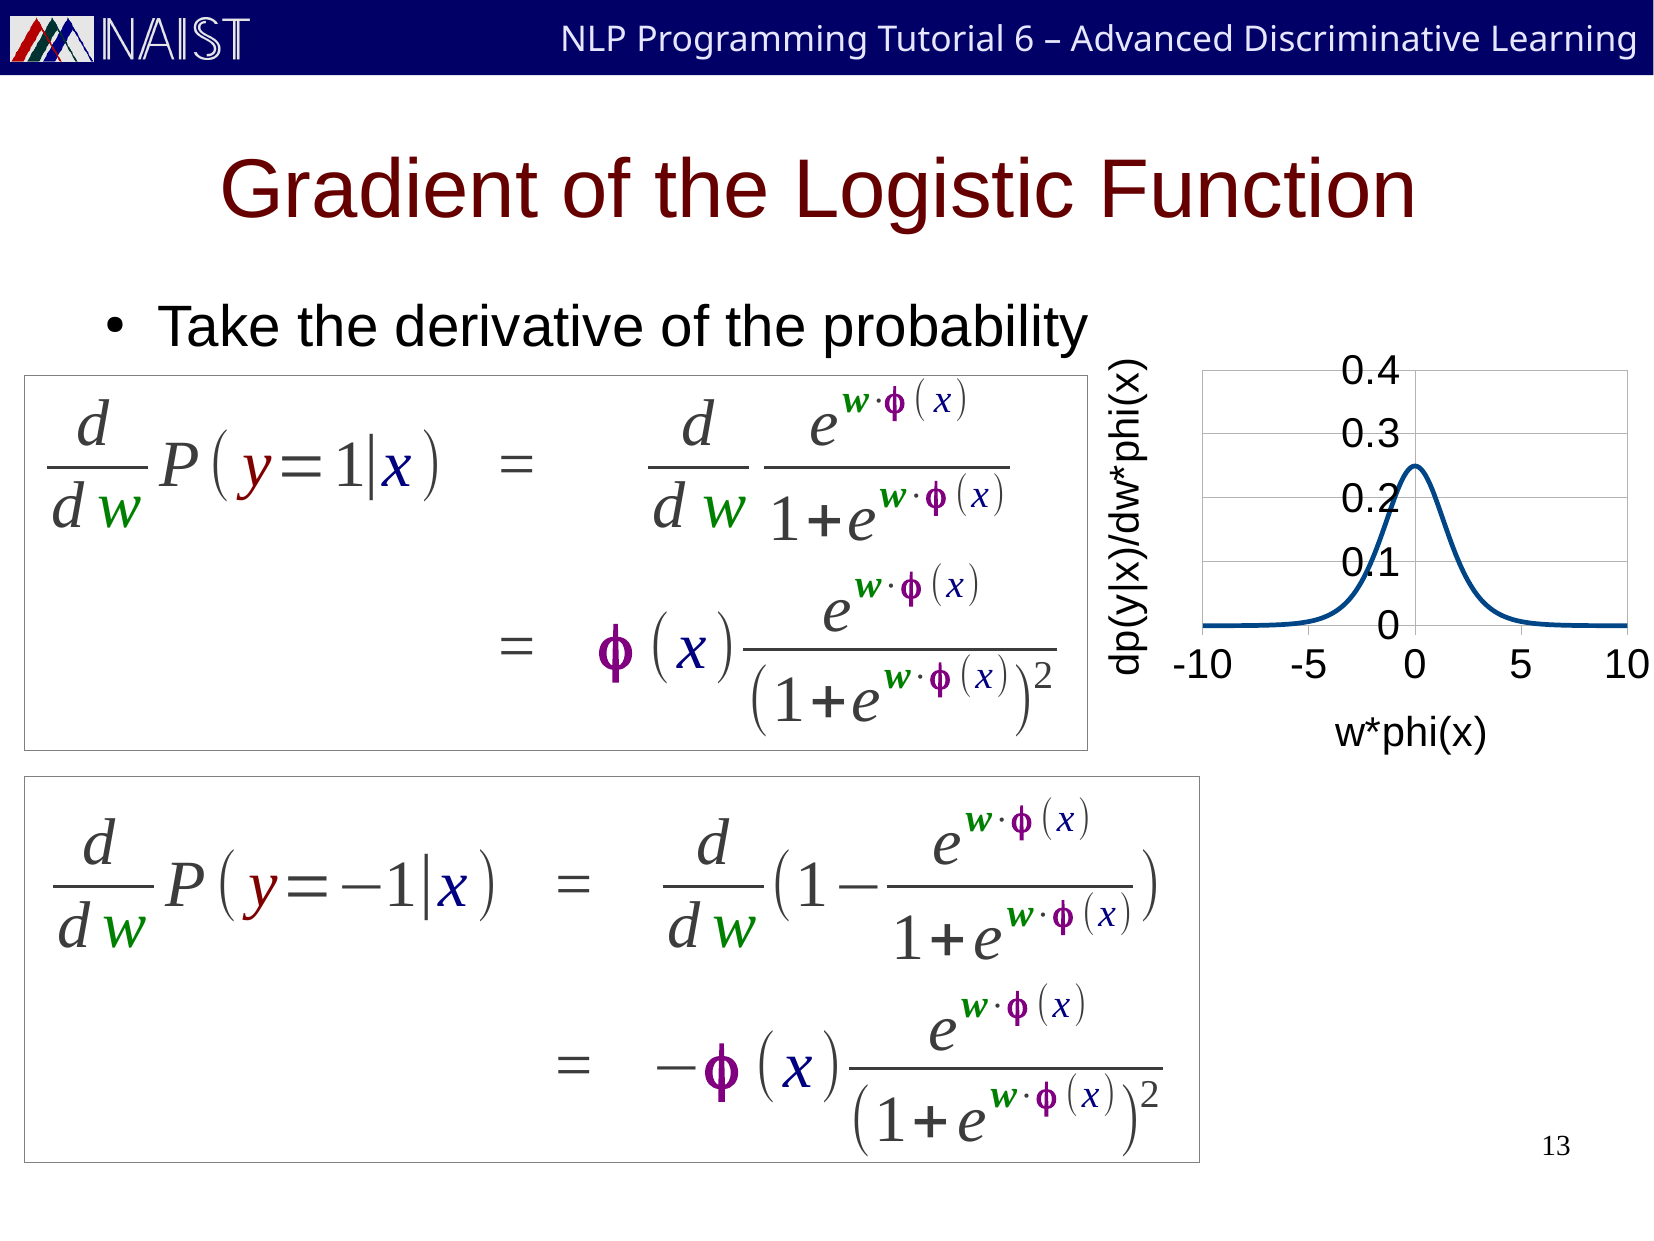

# Gradient of the Logistic Function
Take the derivative of the probability
### Chart
| Category | Column D |
|---|---|
13